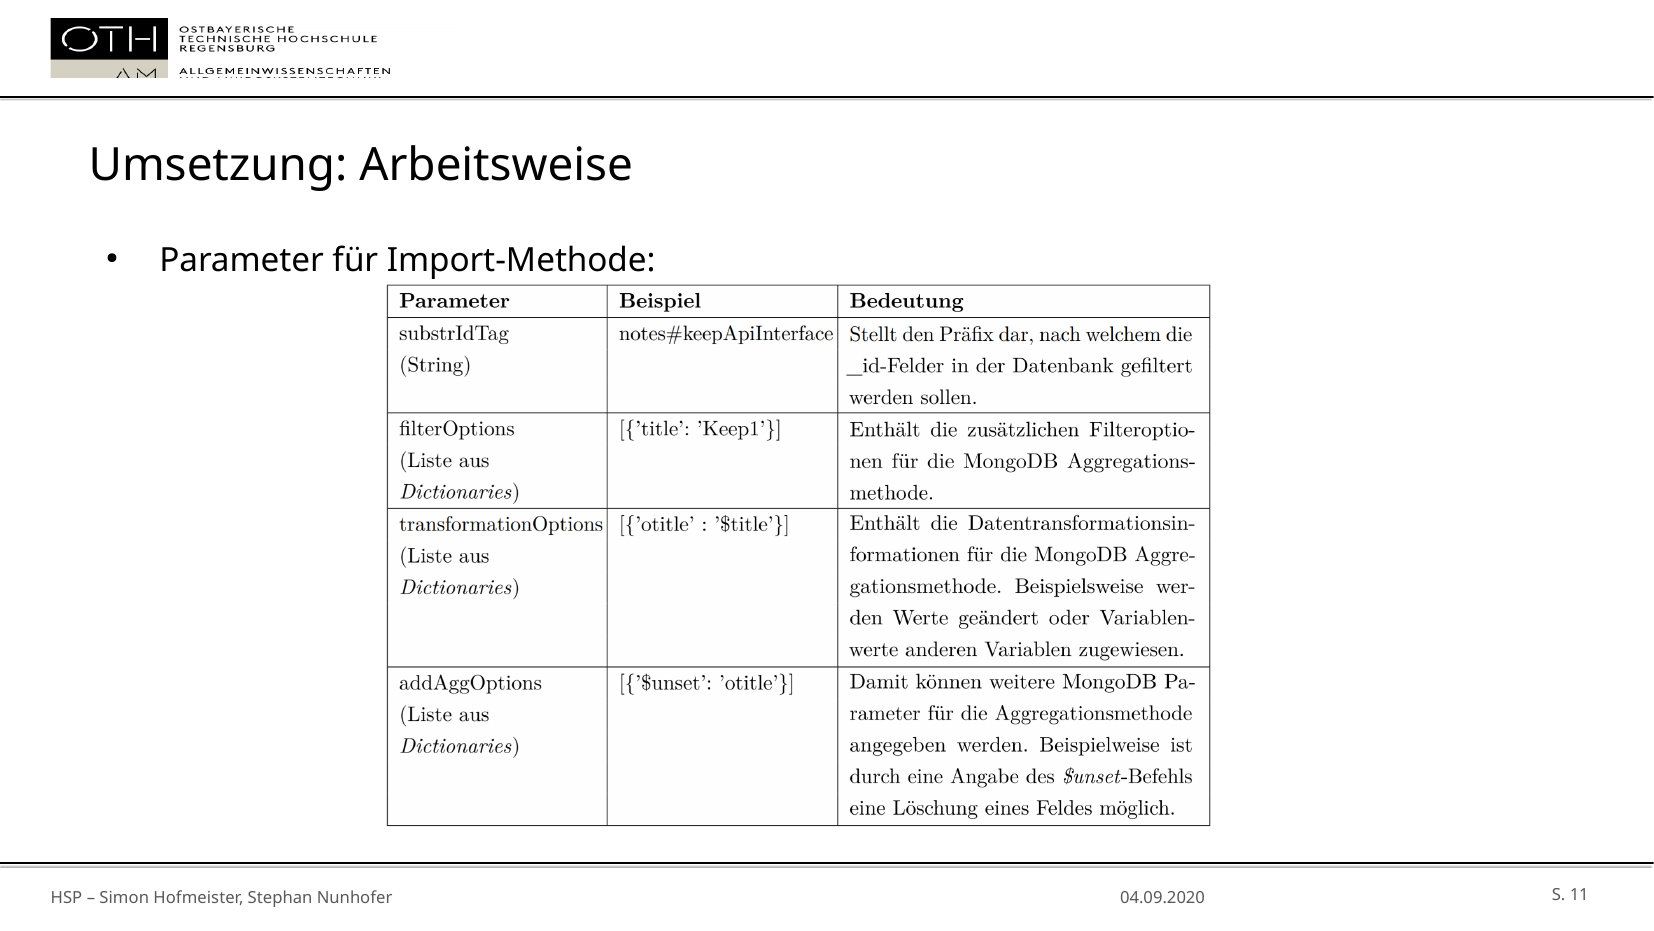

# Umsetzung: Arbeitsweise
Parameter für Import-Methode:
11
HSP - Simon Hofmeister, Stephan Nunhofer